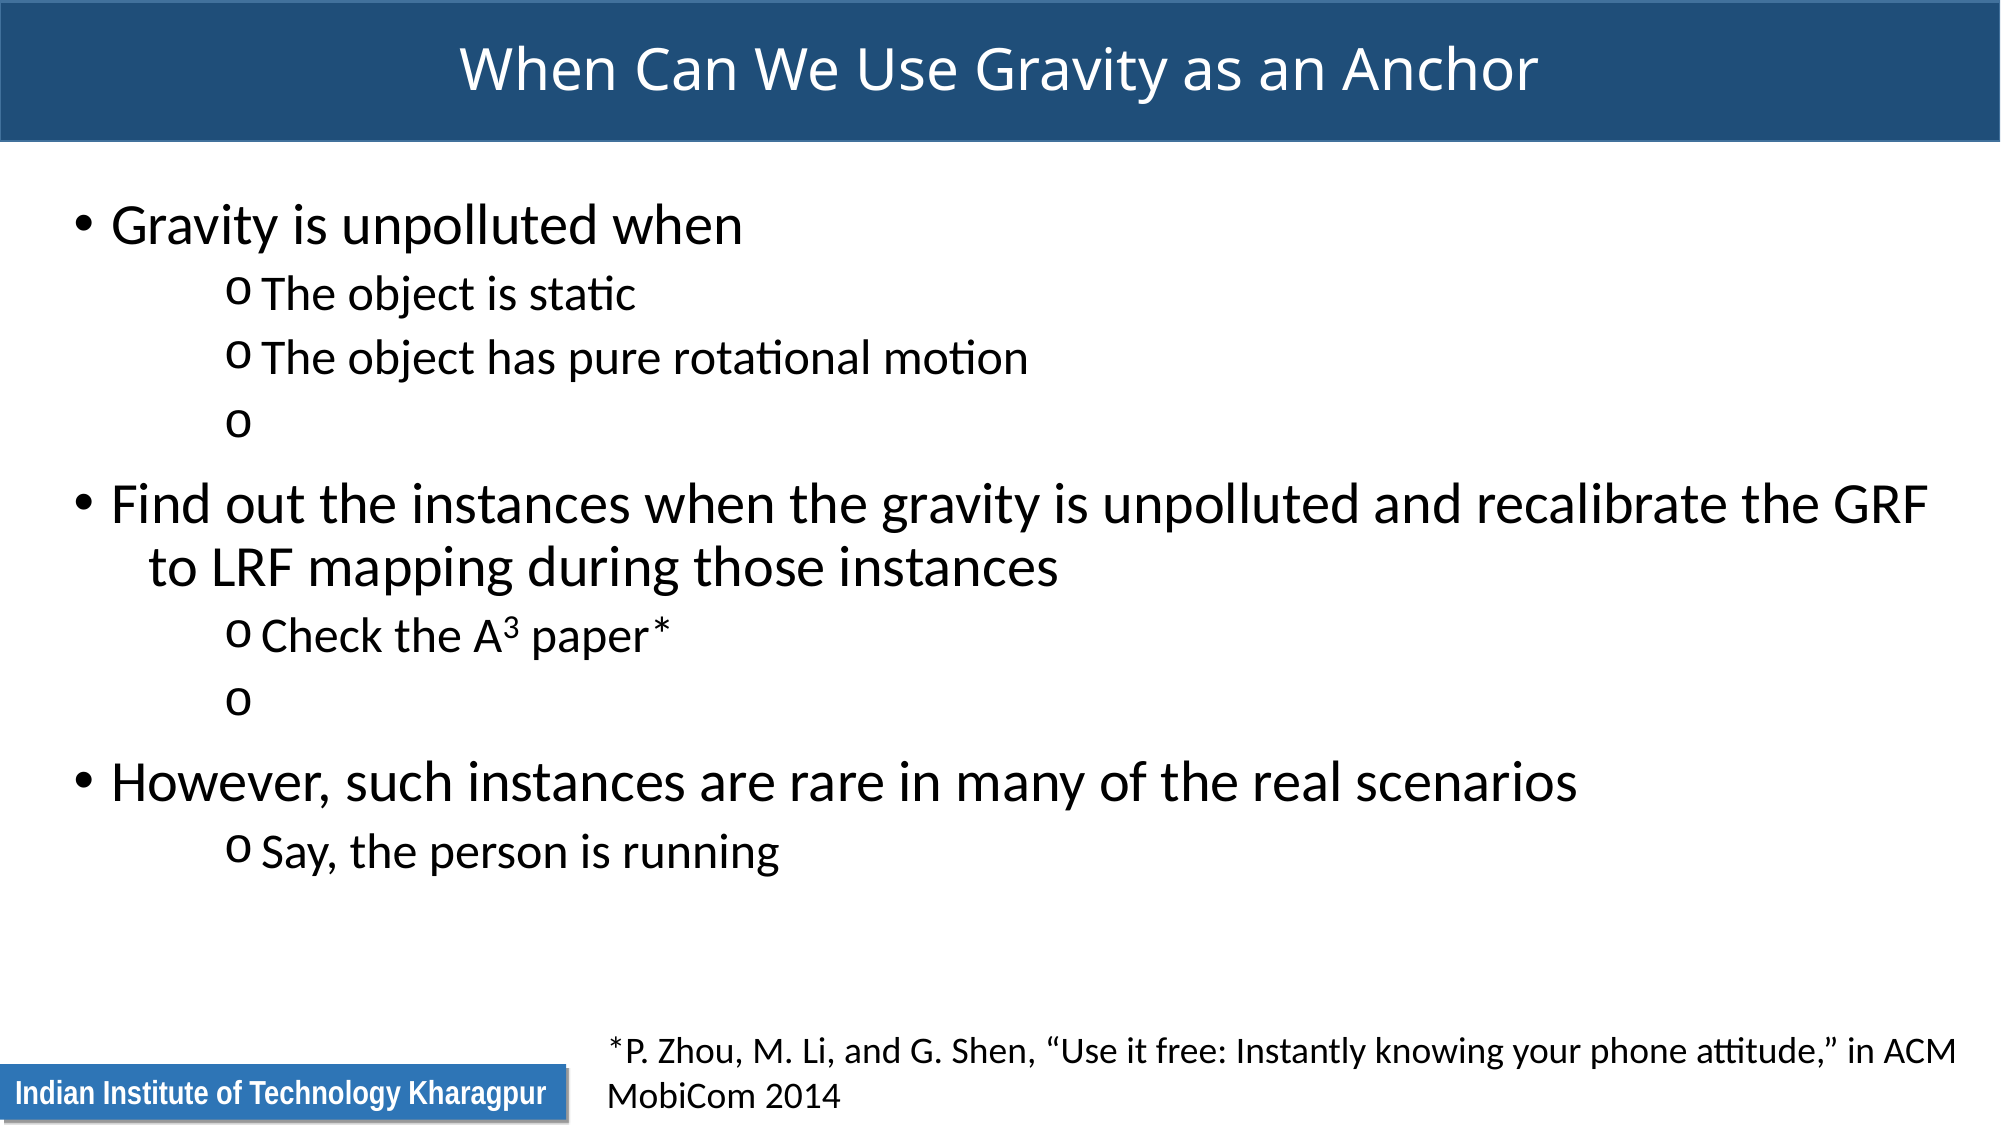

When Can We Use Gravity as an Anchor
# Gravity is unpolluted when
The object is static
The object has pure rotational motion
Find out the instances when the gravity is unpolluted and recalibrate the GRF to LRF mapping during those instances
Check the A3 paper*
However, such instances are rare in many of the real scenarios
Say, the person is running
*P. Zhou, M. Li, and G. Shen, “Use it free: Instantly knowing your phone attitude,” in ACM MobiCom 2014